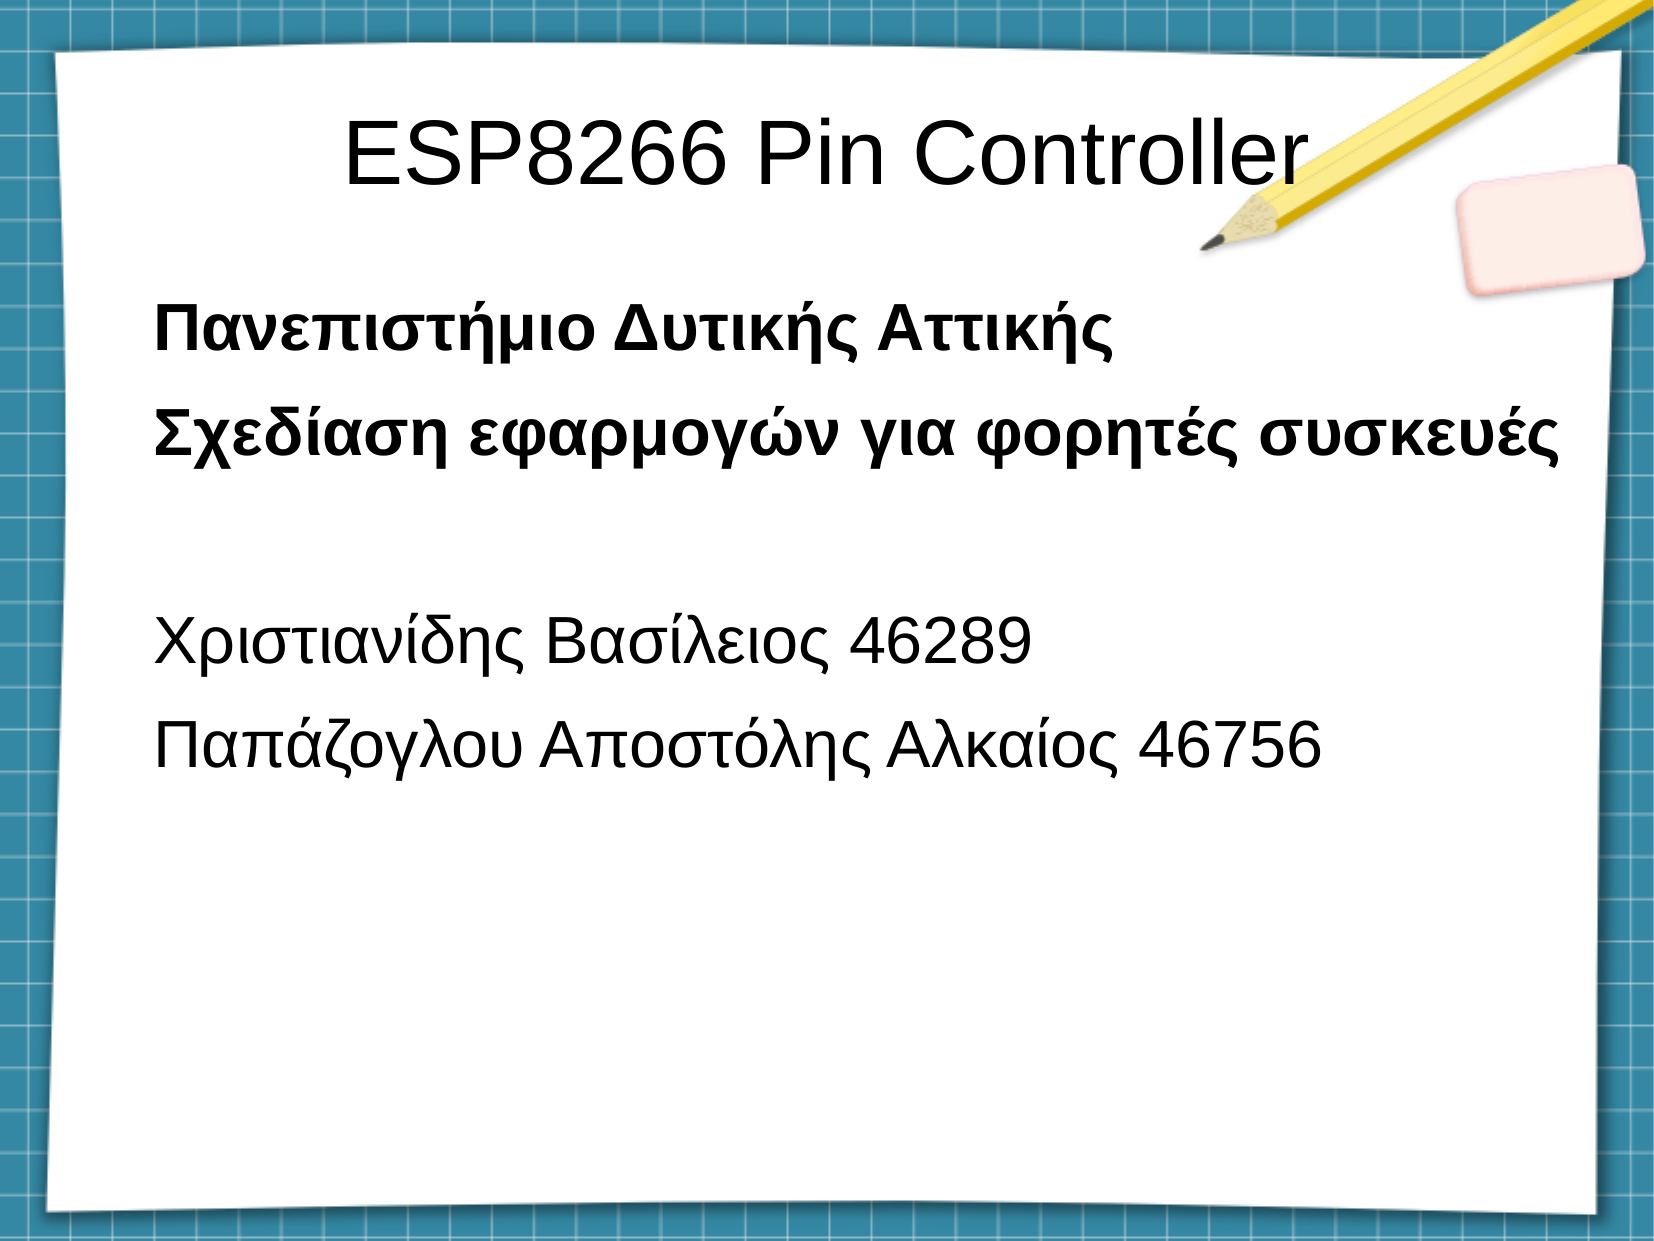

# ESP8266 Pin Controller
Πανεπιστήμιο Δυτικής Αττικής
Σχεδίαση εφαρμογών για φορητές συσκευές
Χριστιανίδης Βασίλειος 46289
Παπάζογλου Αποστόλης Αλκαίος 46756